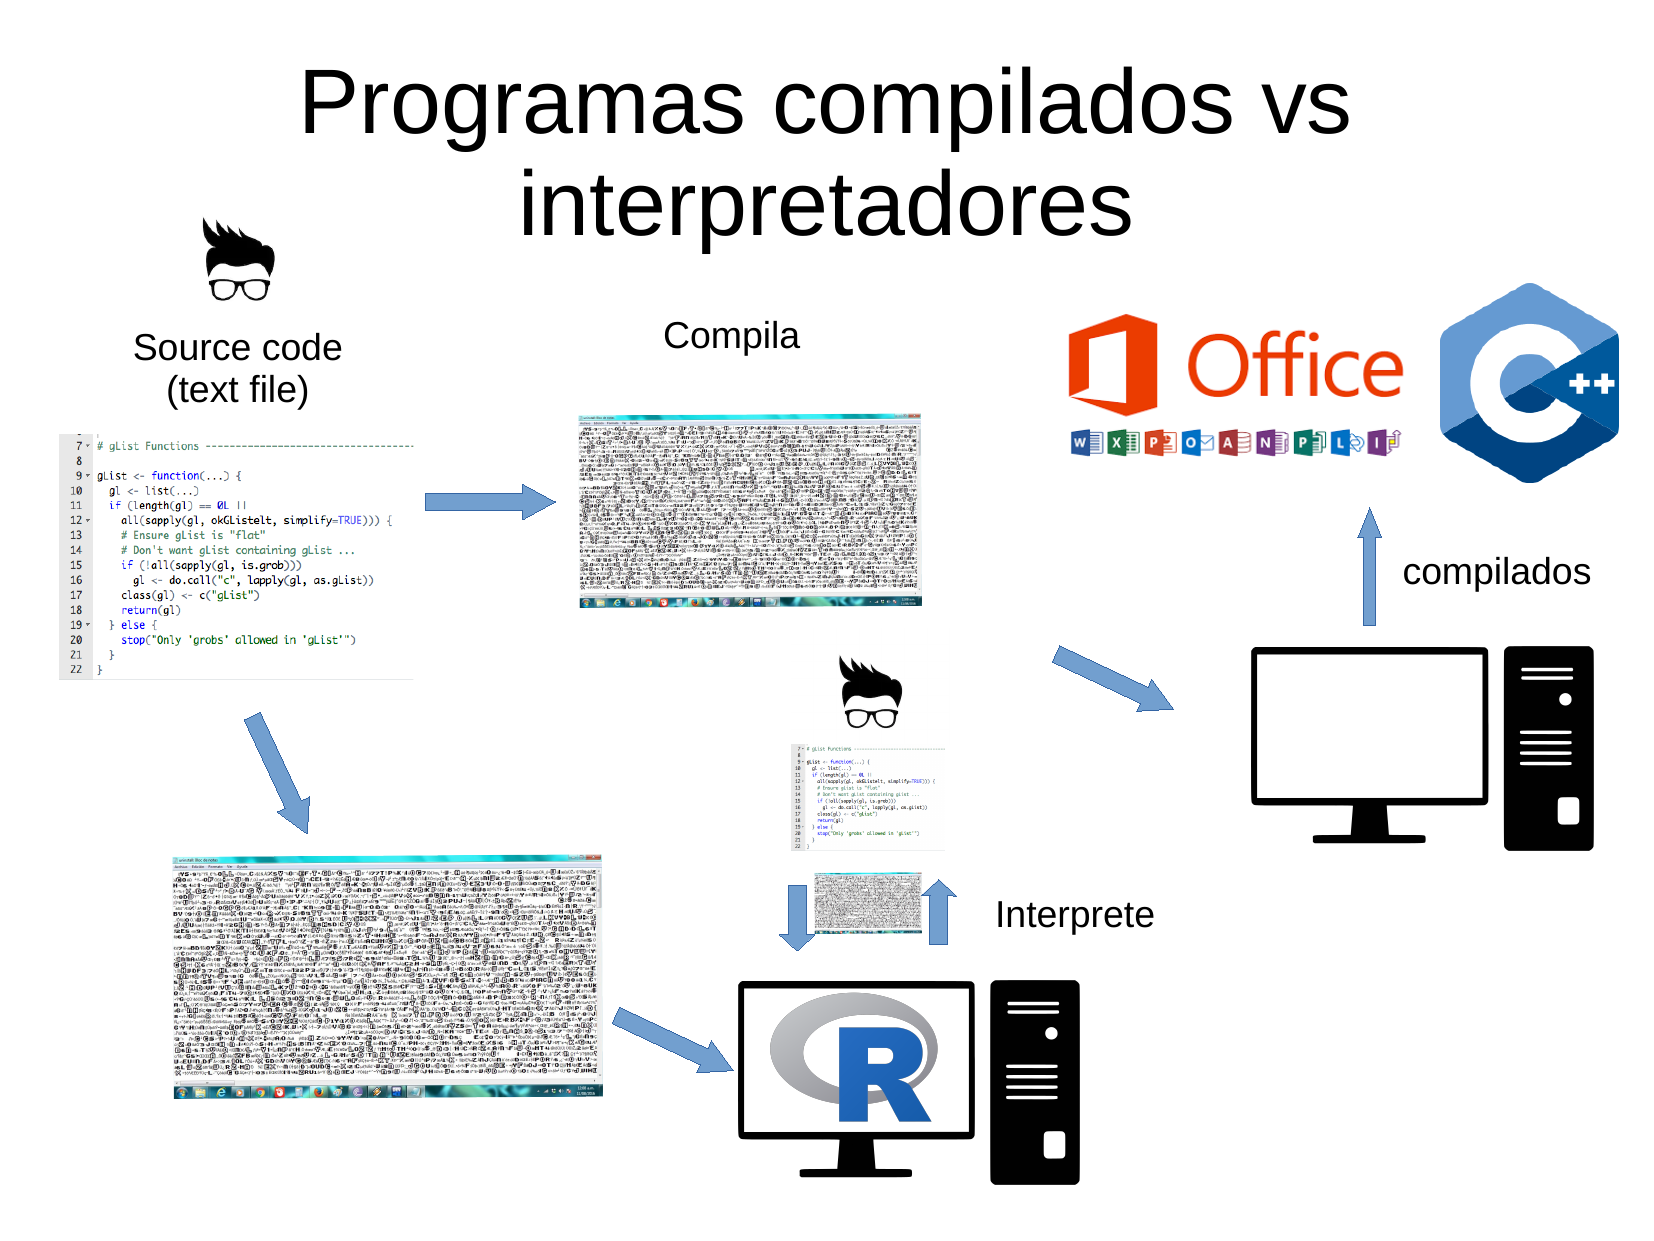

# Programas compilados vs interpretadores
Compila
Source code
(text file)
compilados
Interprete